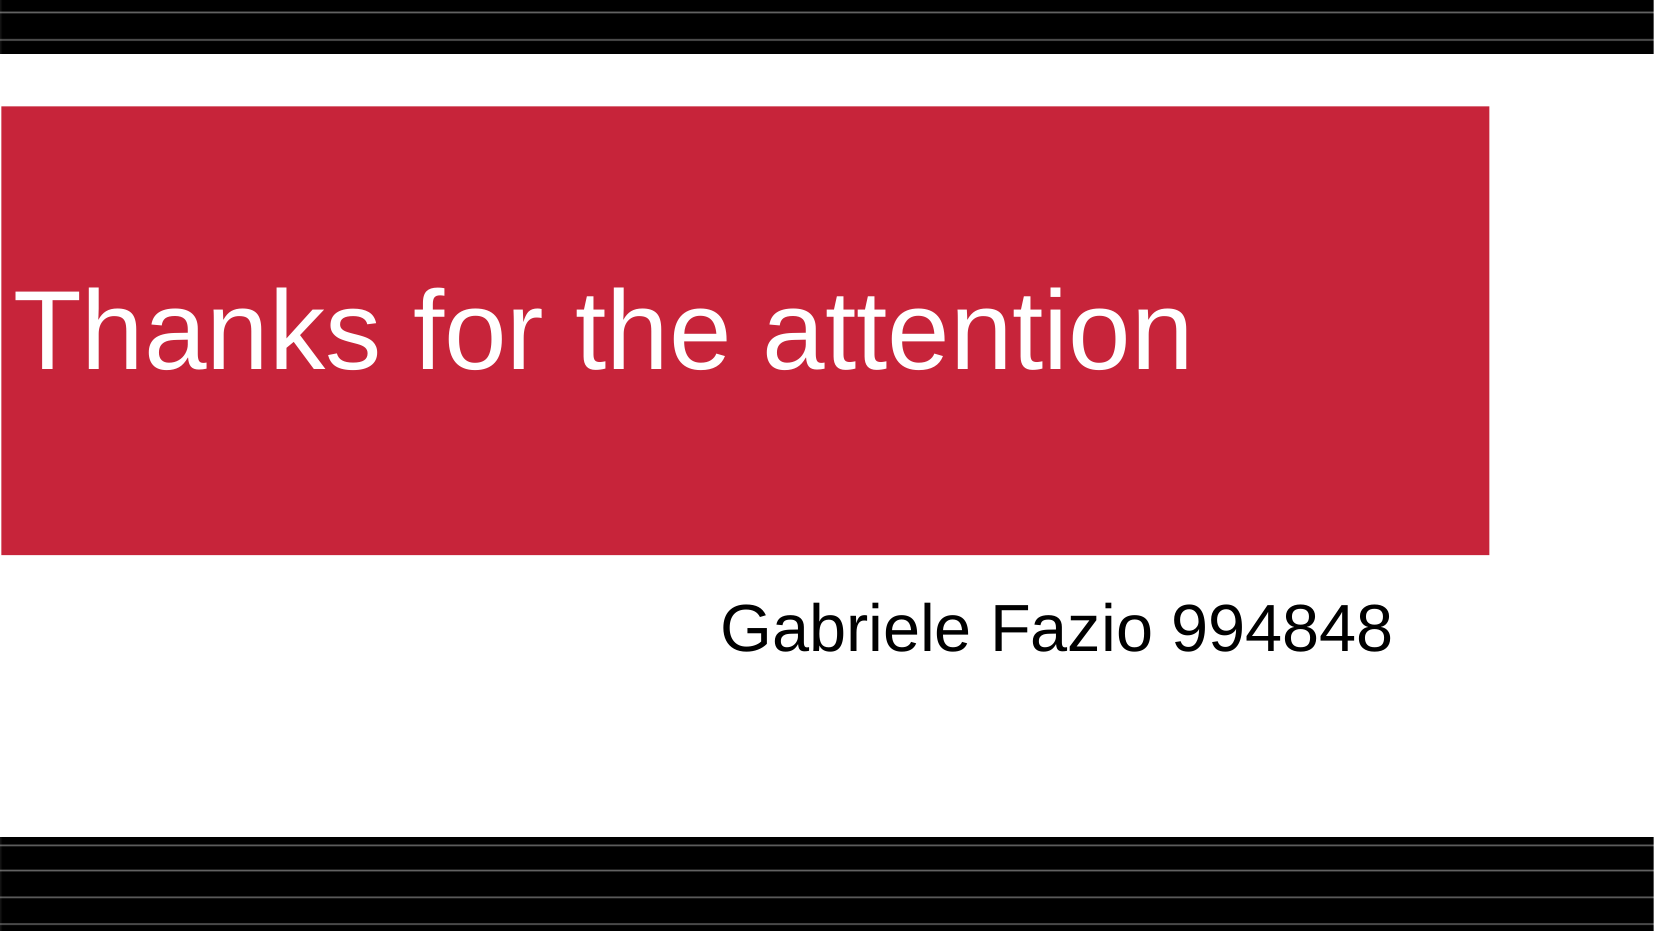

# Thanks for the attention
Gabriele Fazio 994848